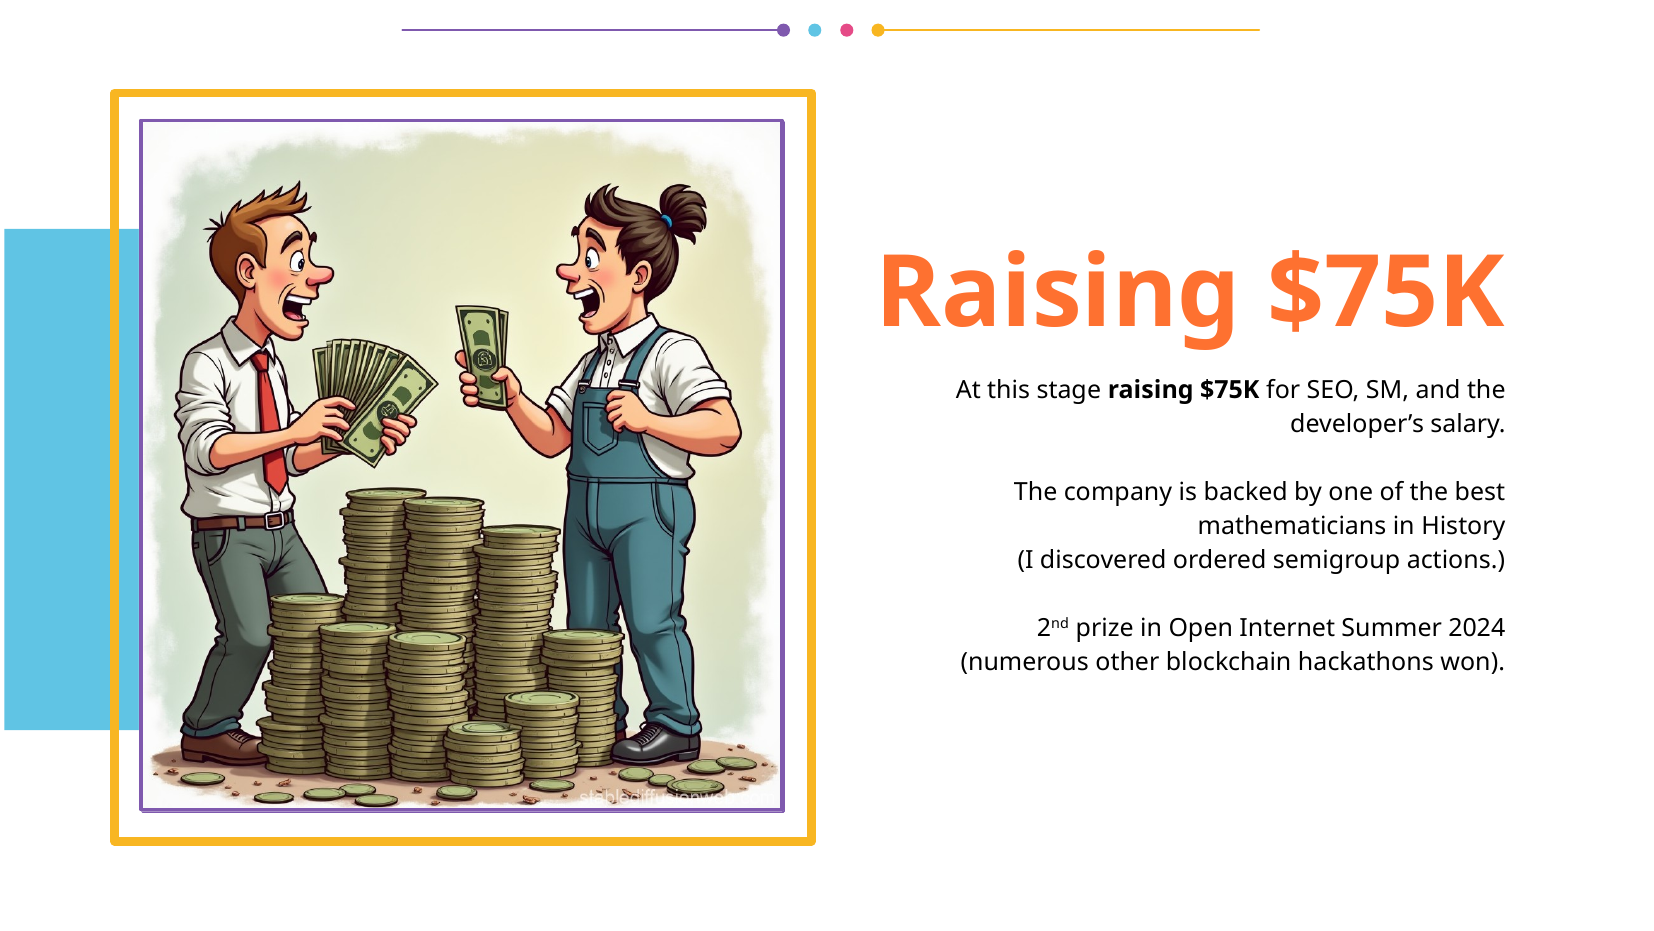

# Raising $75K
At this stage raising $75K for SEO, SM, and the developer’s salary.
The company is backed by one of the best mathematicians in History
(I discovered ordered semigroup actions.)
2nd prize in Open Internet Summer 2024
(numerous other blockchain hackathons won).